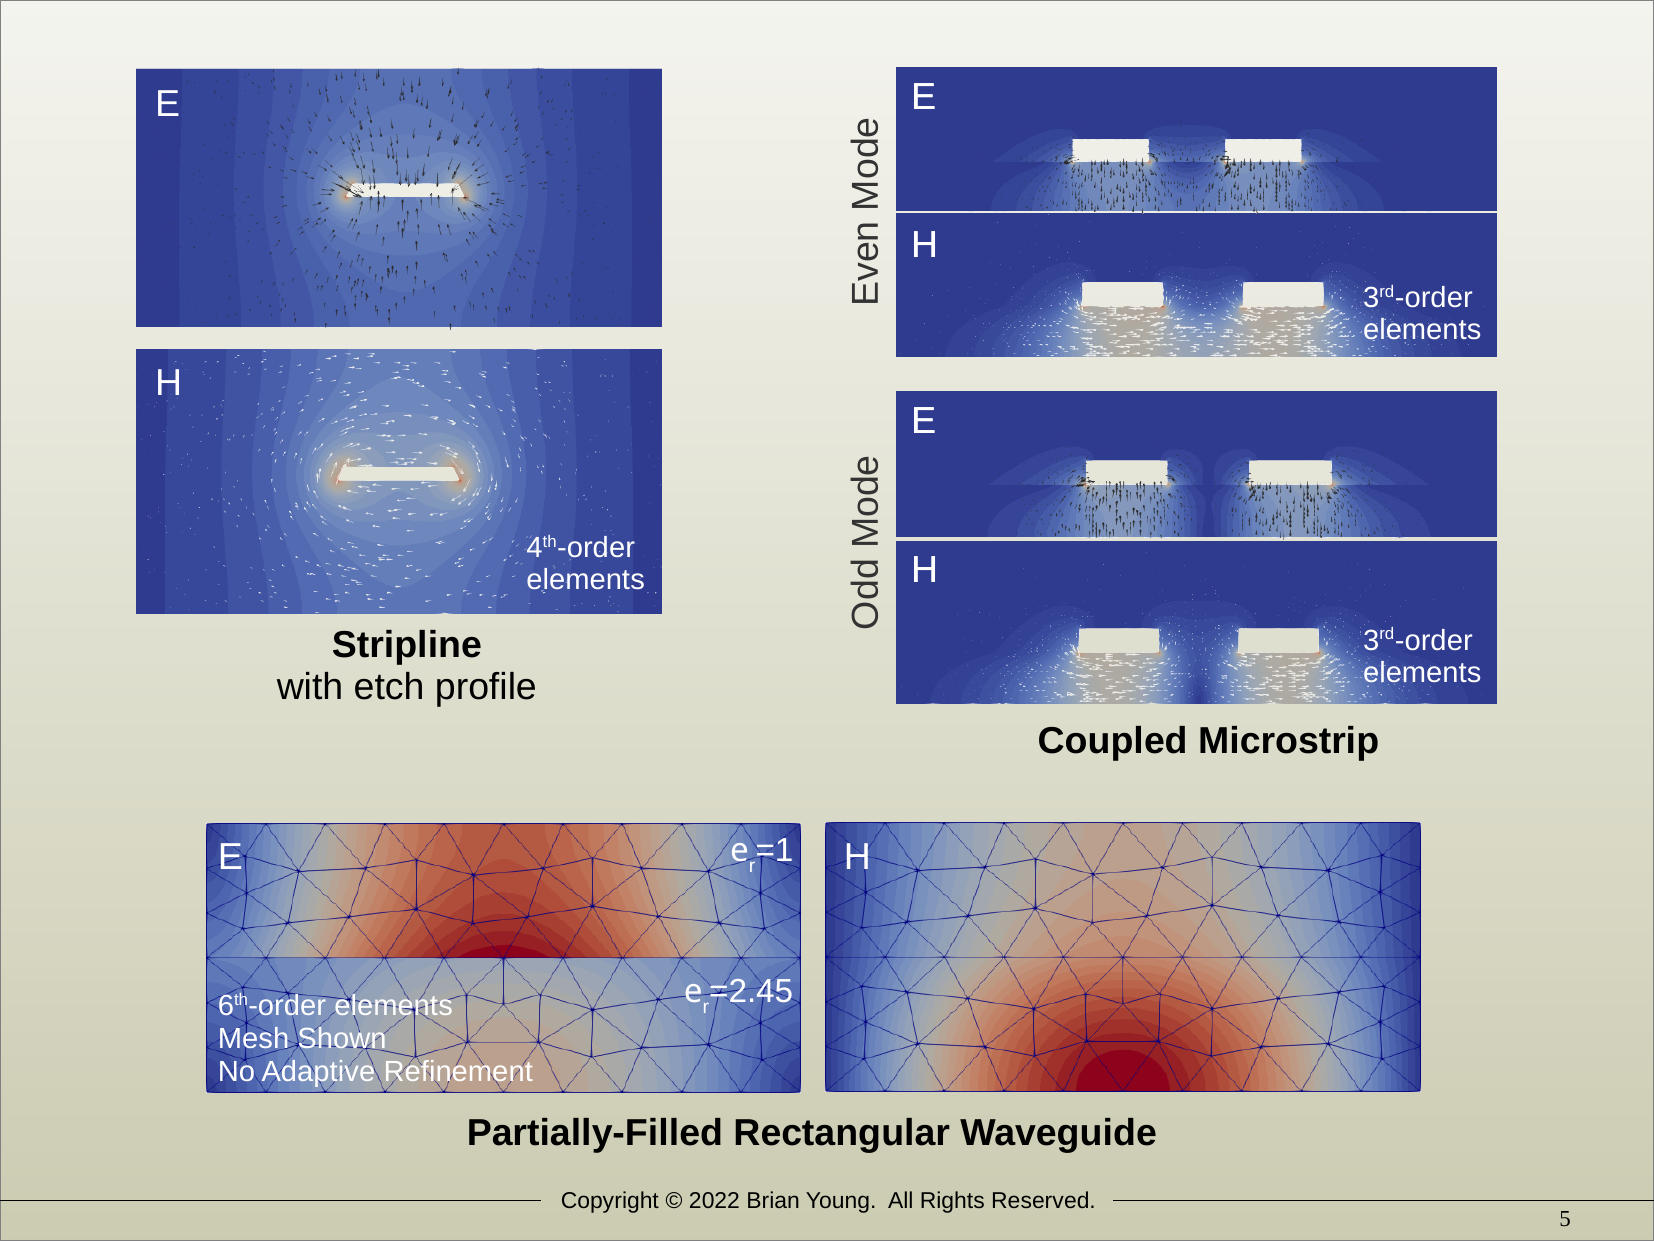

E
E
E
Even Mode
H
H
3rd-order
elements
H
E
E
Odd Mode
4th-order
elements
H
H
3rd-order
elements
Stripline
with etch profile
Coupled Microstrip
er=1
E
H
er=2.45
6th-order elements
Mesh Shown
No Adaptive Refinement
Partially-Filled Rectangular Waveguide
5